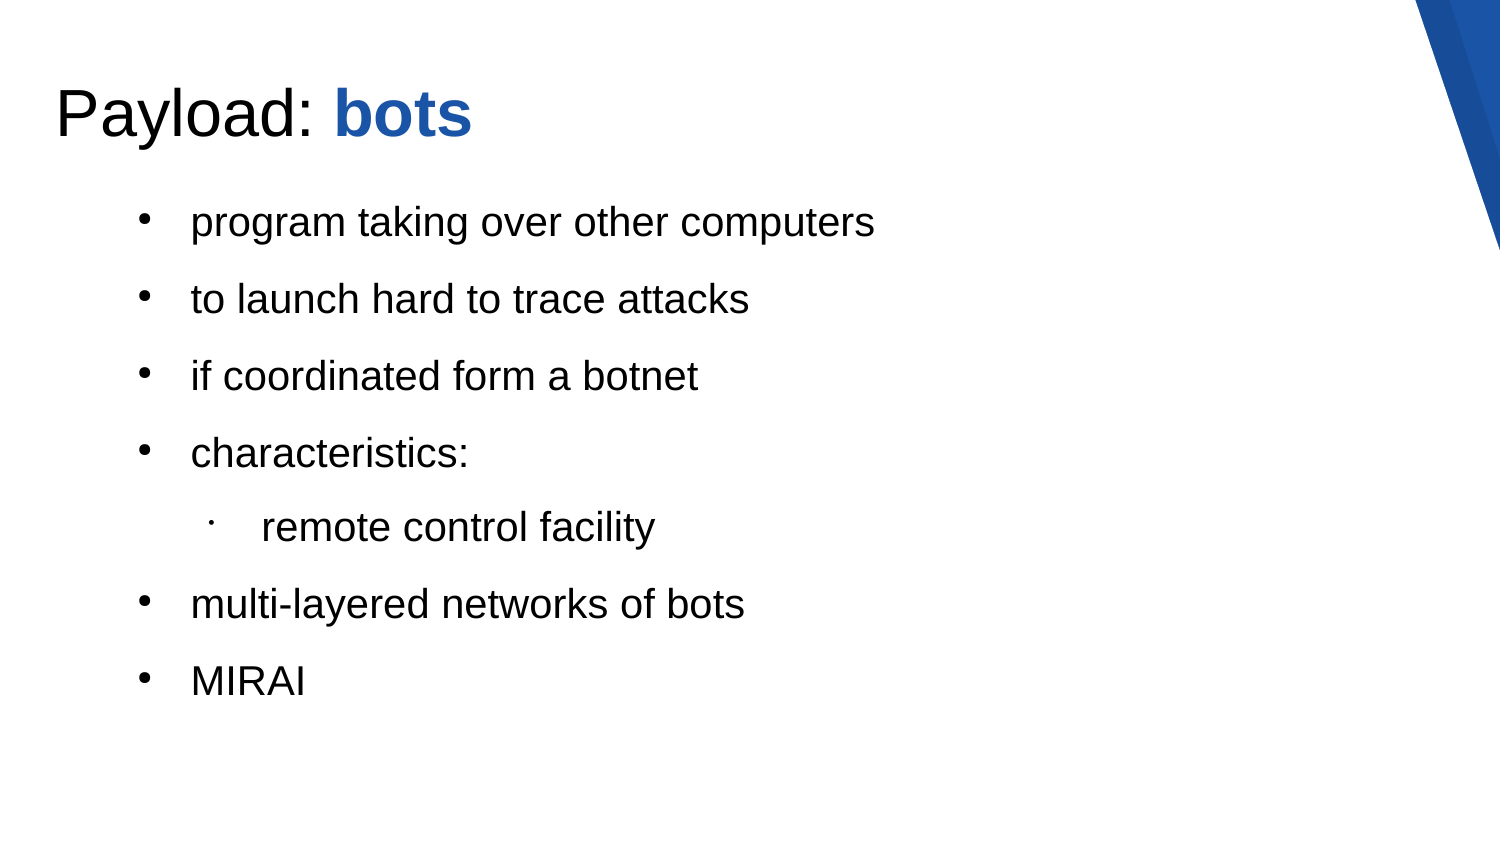

Payload: bots
# program taking over other computers
to launch hard to trace attacks
if coordinated form a botnet
characteristics:
remote control facility
multi-layered networks of bots
MIRAI